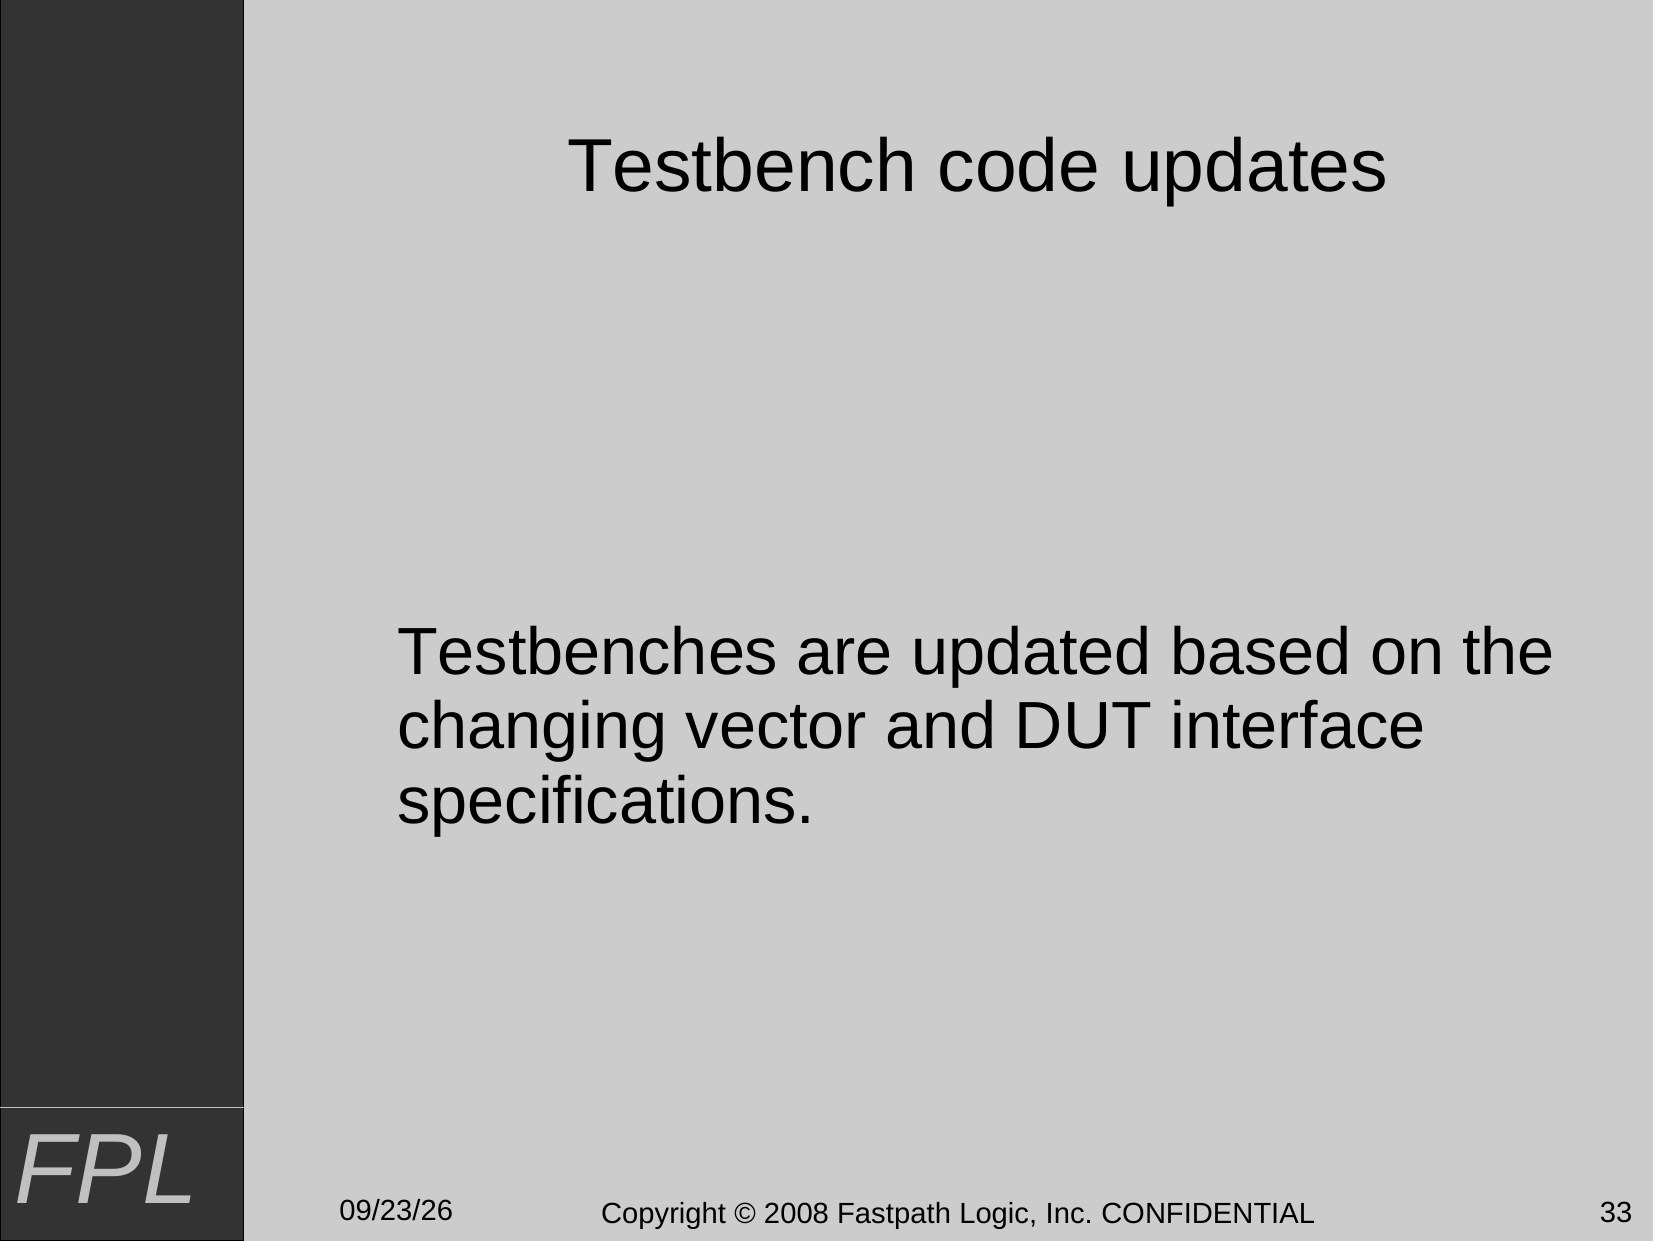

# Testbench code updates
Testbenches are updated based on the changing vector and DUT interface specifications.
33
© 2008 FASTPATH LOGIC INC.